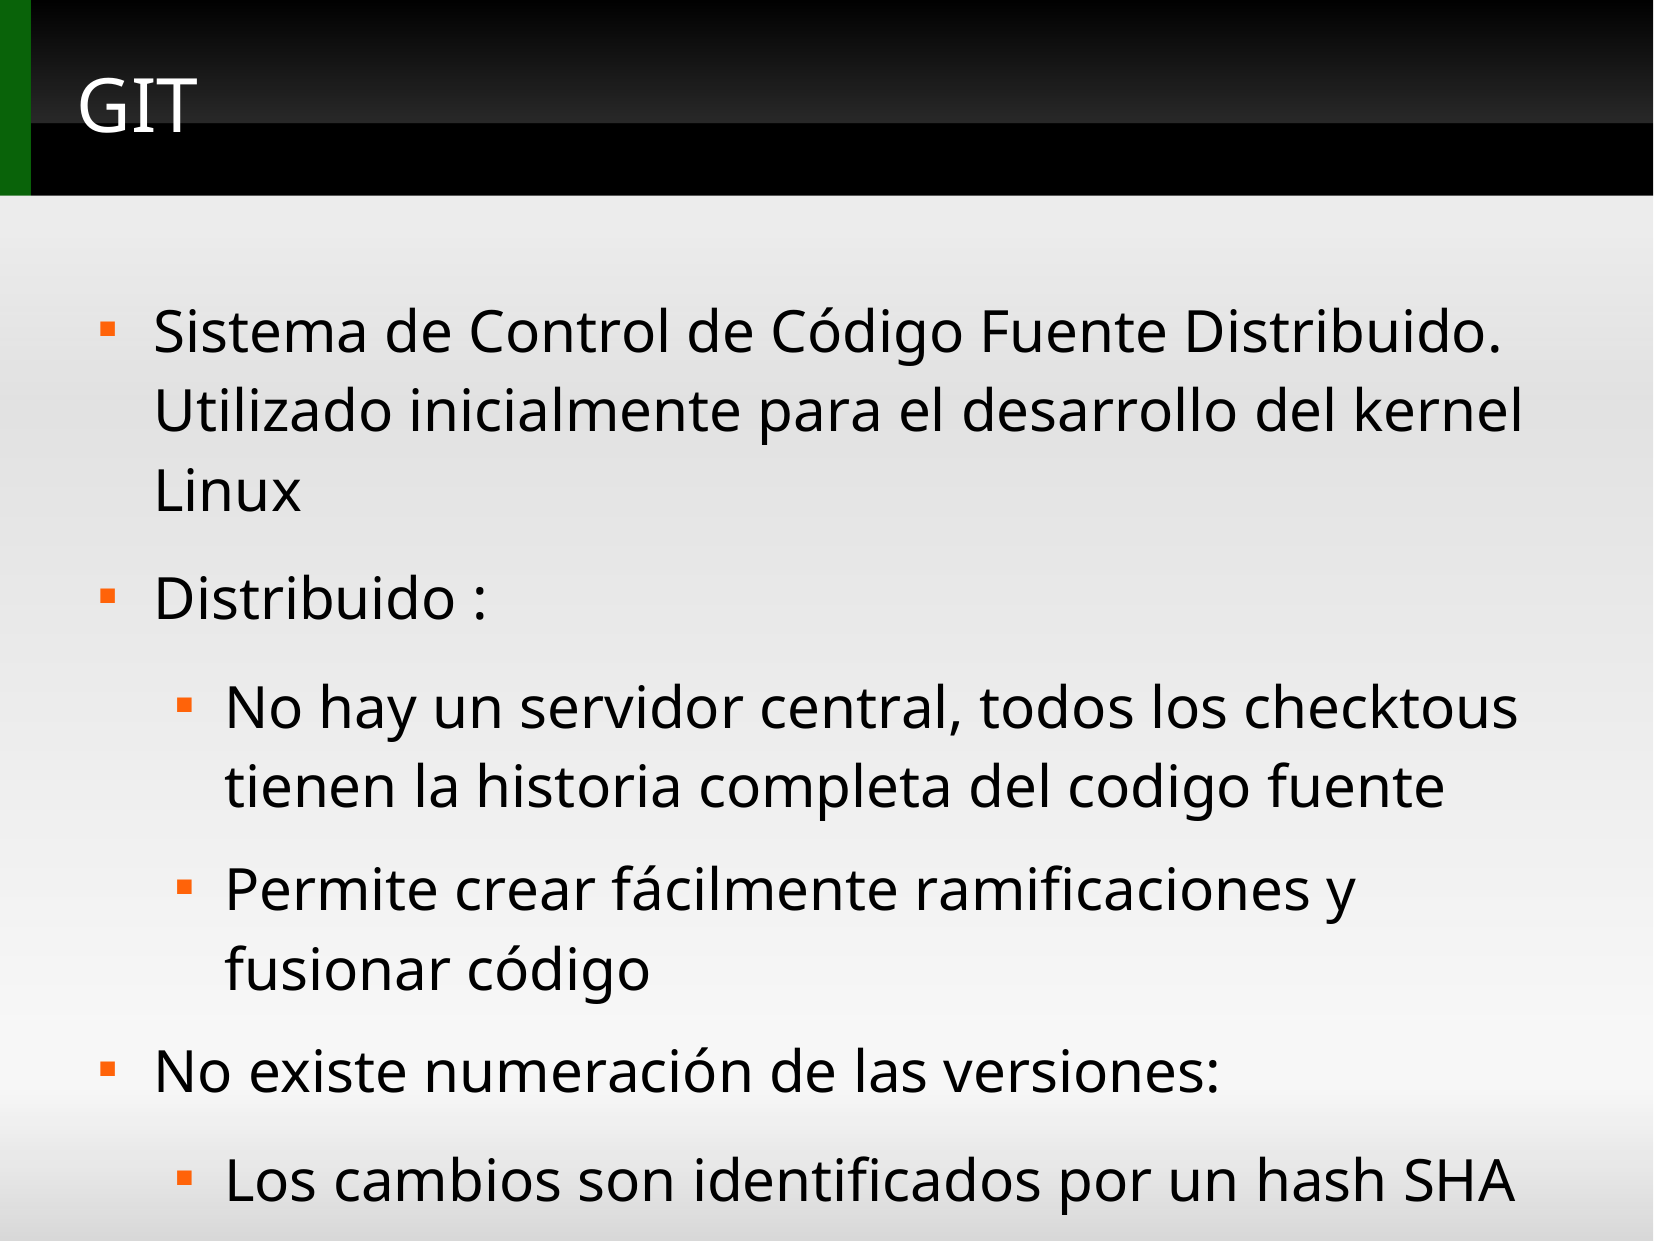

# GIT
Sistema de Control de Código Fuente Distribuido. Utilizado inicialmente para el desarrollo del kernel Linux
Distribuido :
No hay un servidor central, todos los checktous tienen la historia completa del codigo fuente
Permite crear fácilmente ramificaciones y fusionar código
No existe numeración de las versiones:
Los cambios son identificados por un hash SHA